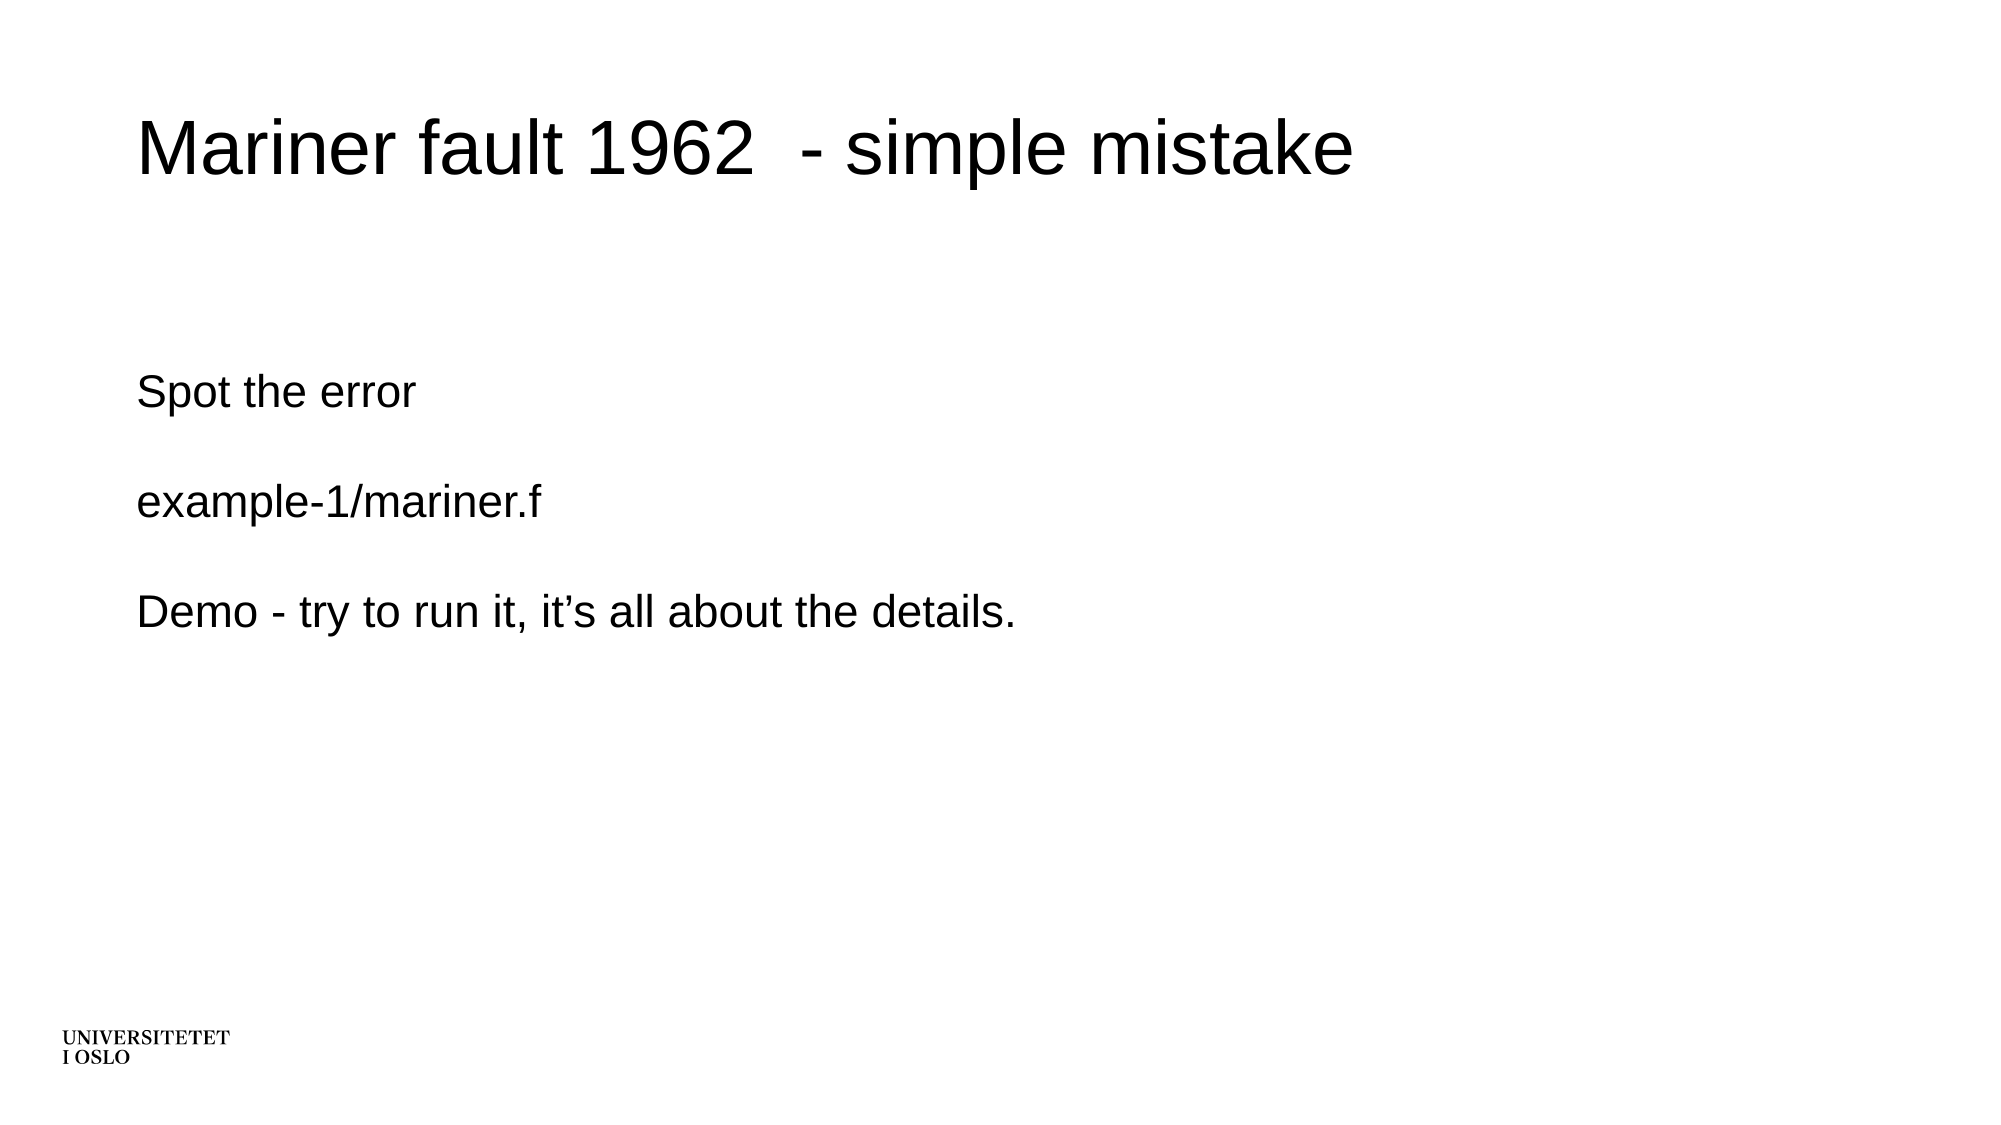

# Mariner fault 1962 - simple mistake
Spot the error
example-1/mariner.f
Demo - try to run it, it’s all about the details.